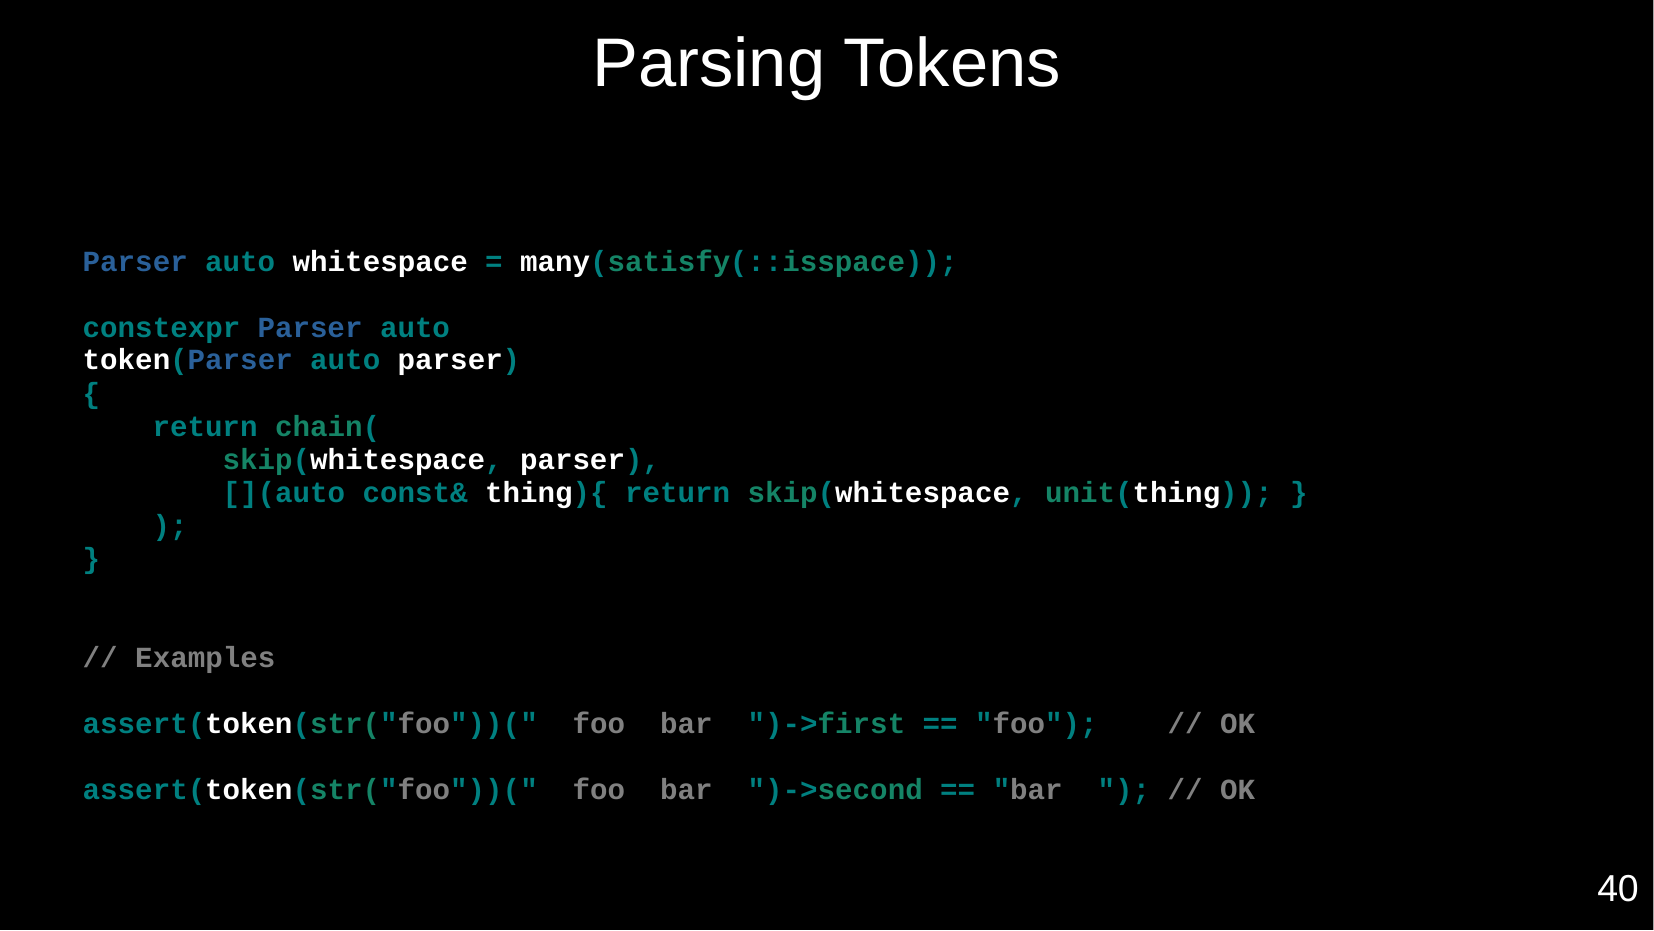

Parsing Tokens
# Parser auto whitespace = many(satisfy(::isspace));
constexpr Parser auto
token(Parser auto parser)
{
 return chain(
 skip(whitespace, parser),
 [](auto const& thing){ return skip(whitespace, unit(thing)); }
 );
}
// Examples
assert(token(str("foo"))(" foo bar ")->first == "foo"); // OK
assert(token(str("foo"))(" foo bar ")->second == "bar "); // OK